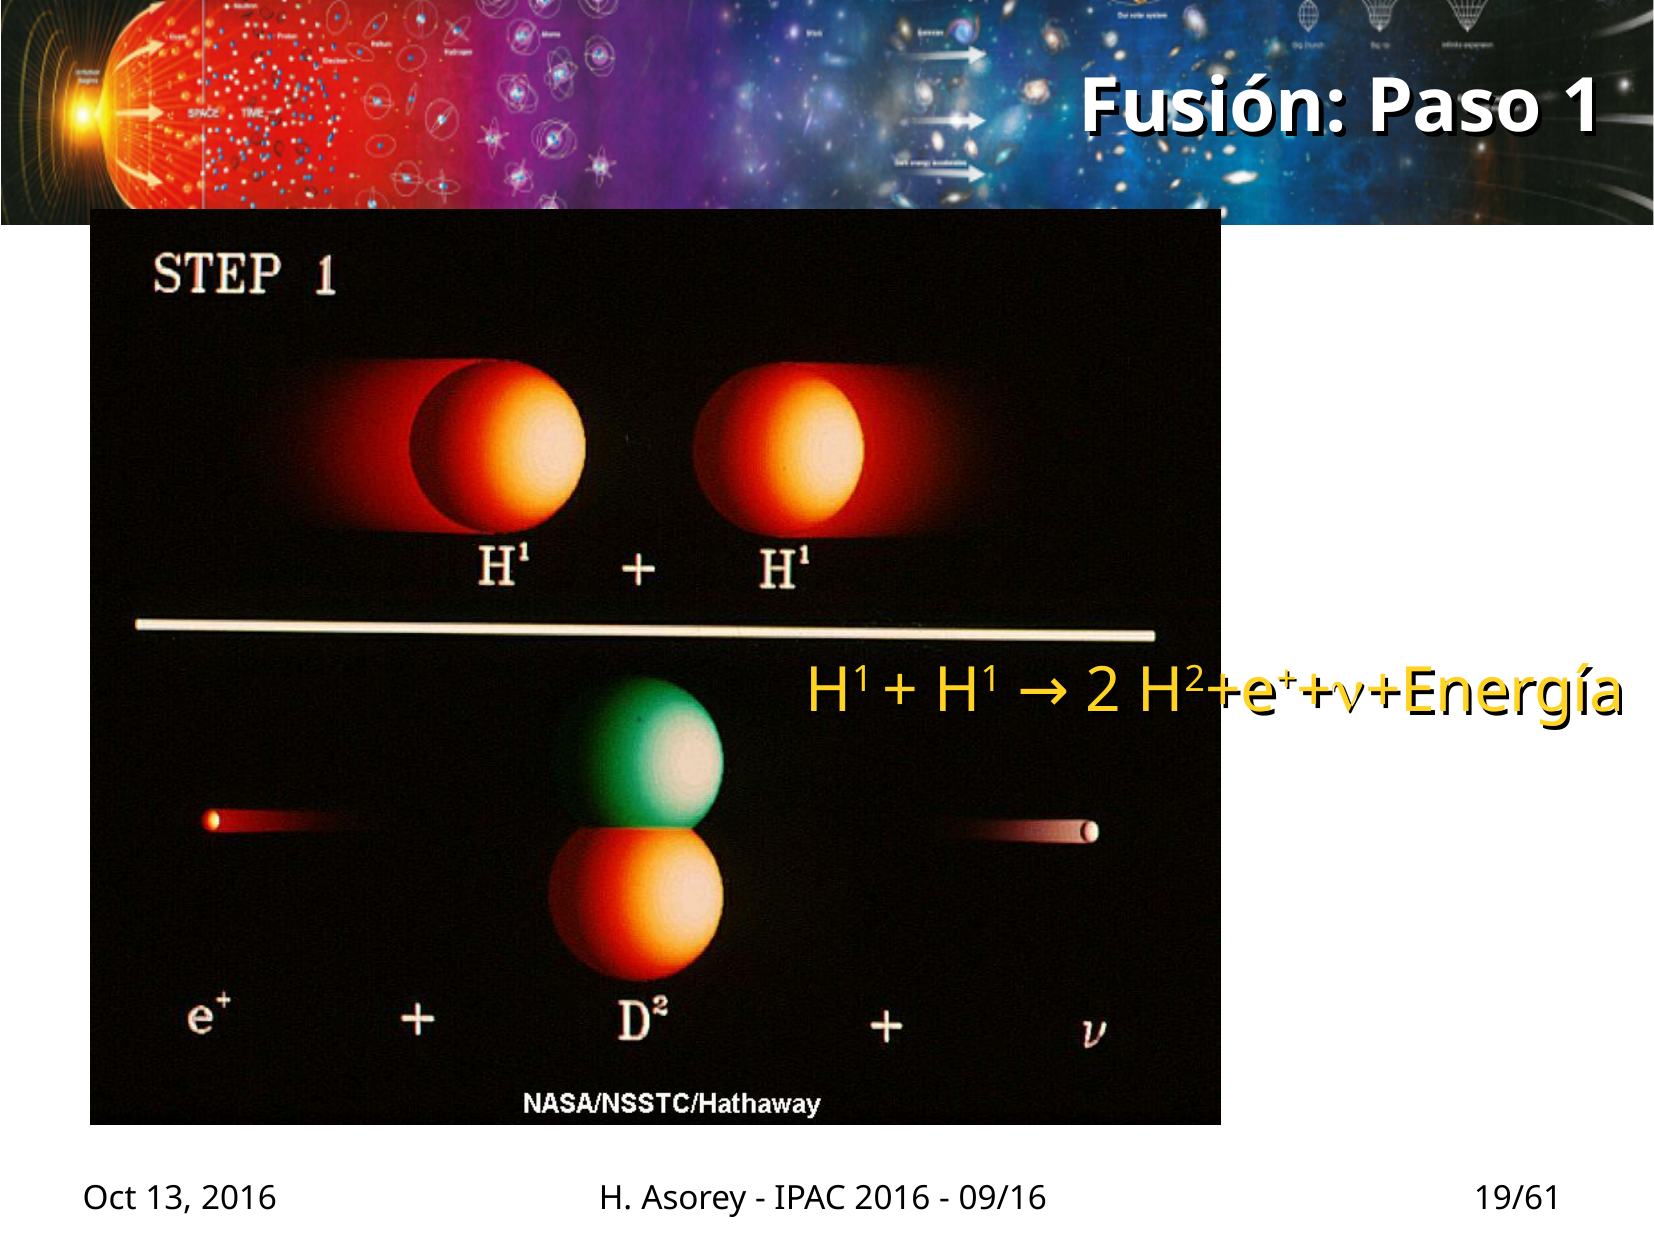

# Fusión: Paso 1
H1 + H1 → 2 H2+e++n+Energía
Oct 13, 2016
H. Asorey - IPAC 2016 - 09/16
19